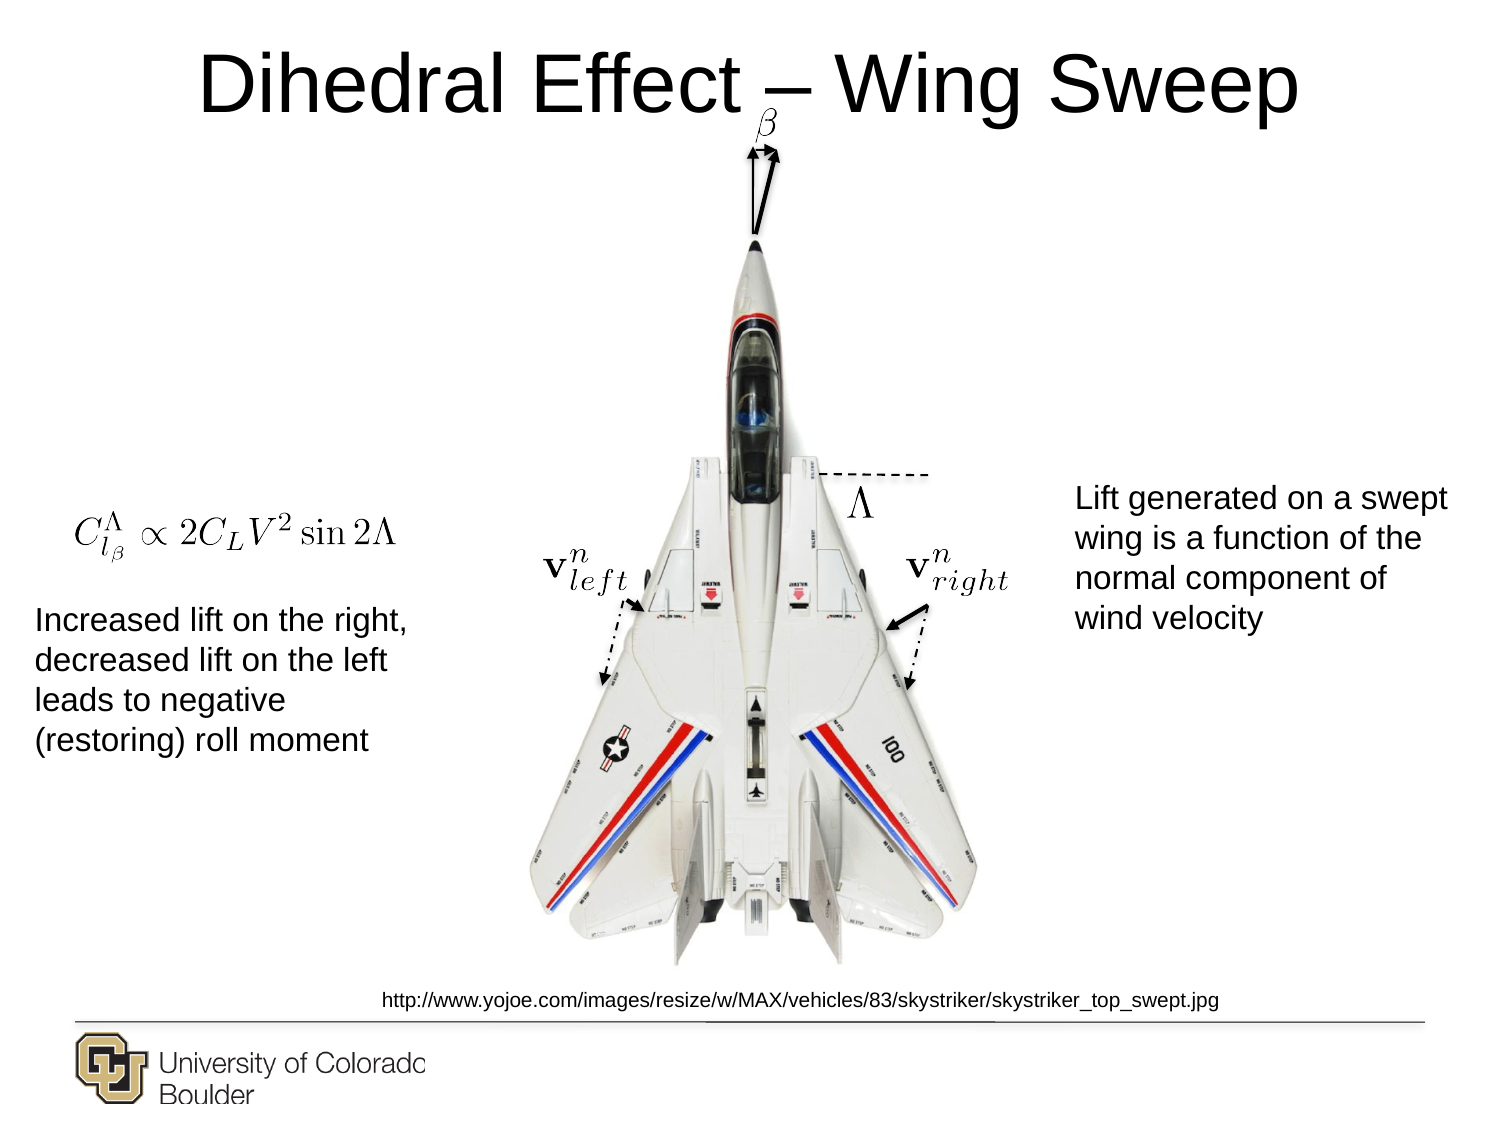

# Dihedral Effect – Wing Sweep
Lift generated on a swept wing is a function of the normal component of wind velocity
Increased lift on the right, decreased lift on the left leads to negative (restoring) roll moment
http://www.yojoe.com/images/resize/w/MAX/vehicles/83/skystriker/skystriker_top_swept.jpg